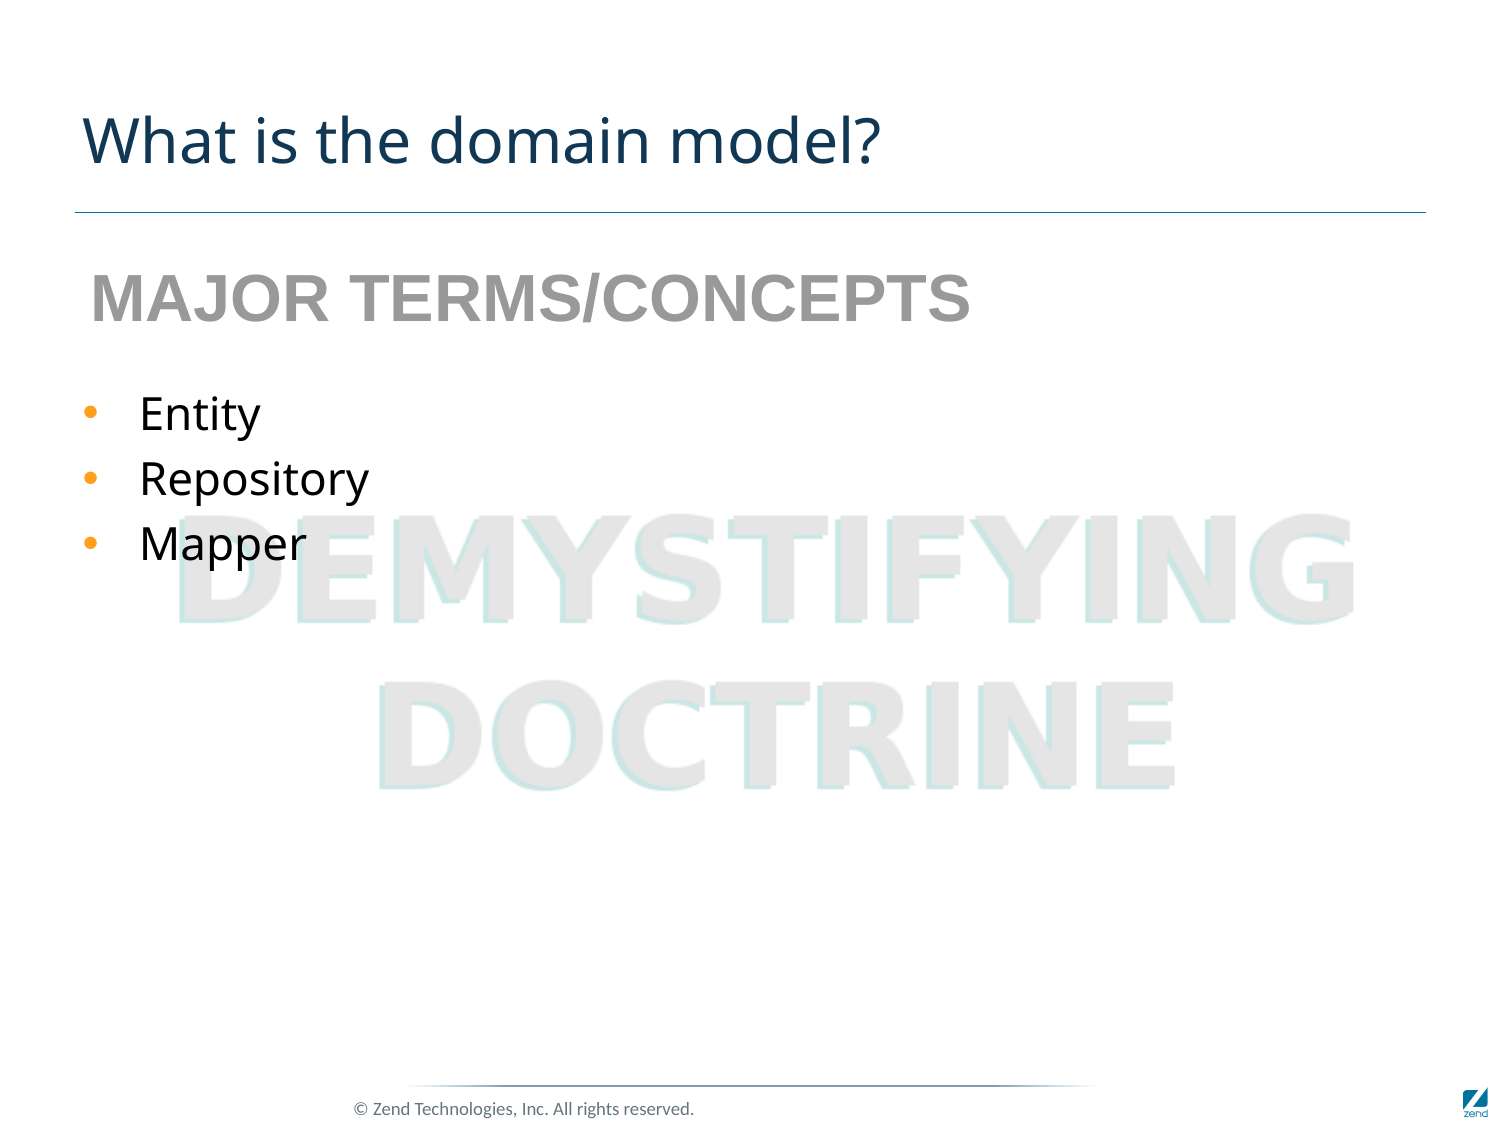

# What is the domain model?
major terms/concepts
Entity
Repository
Mapper